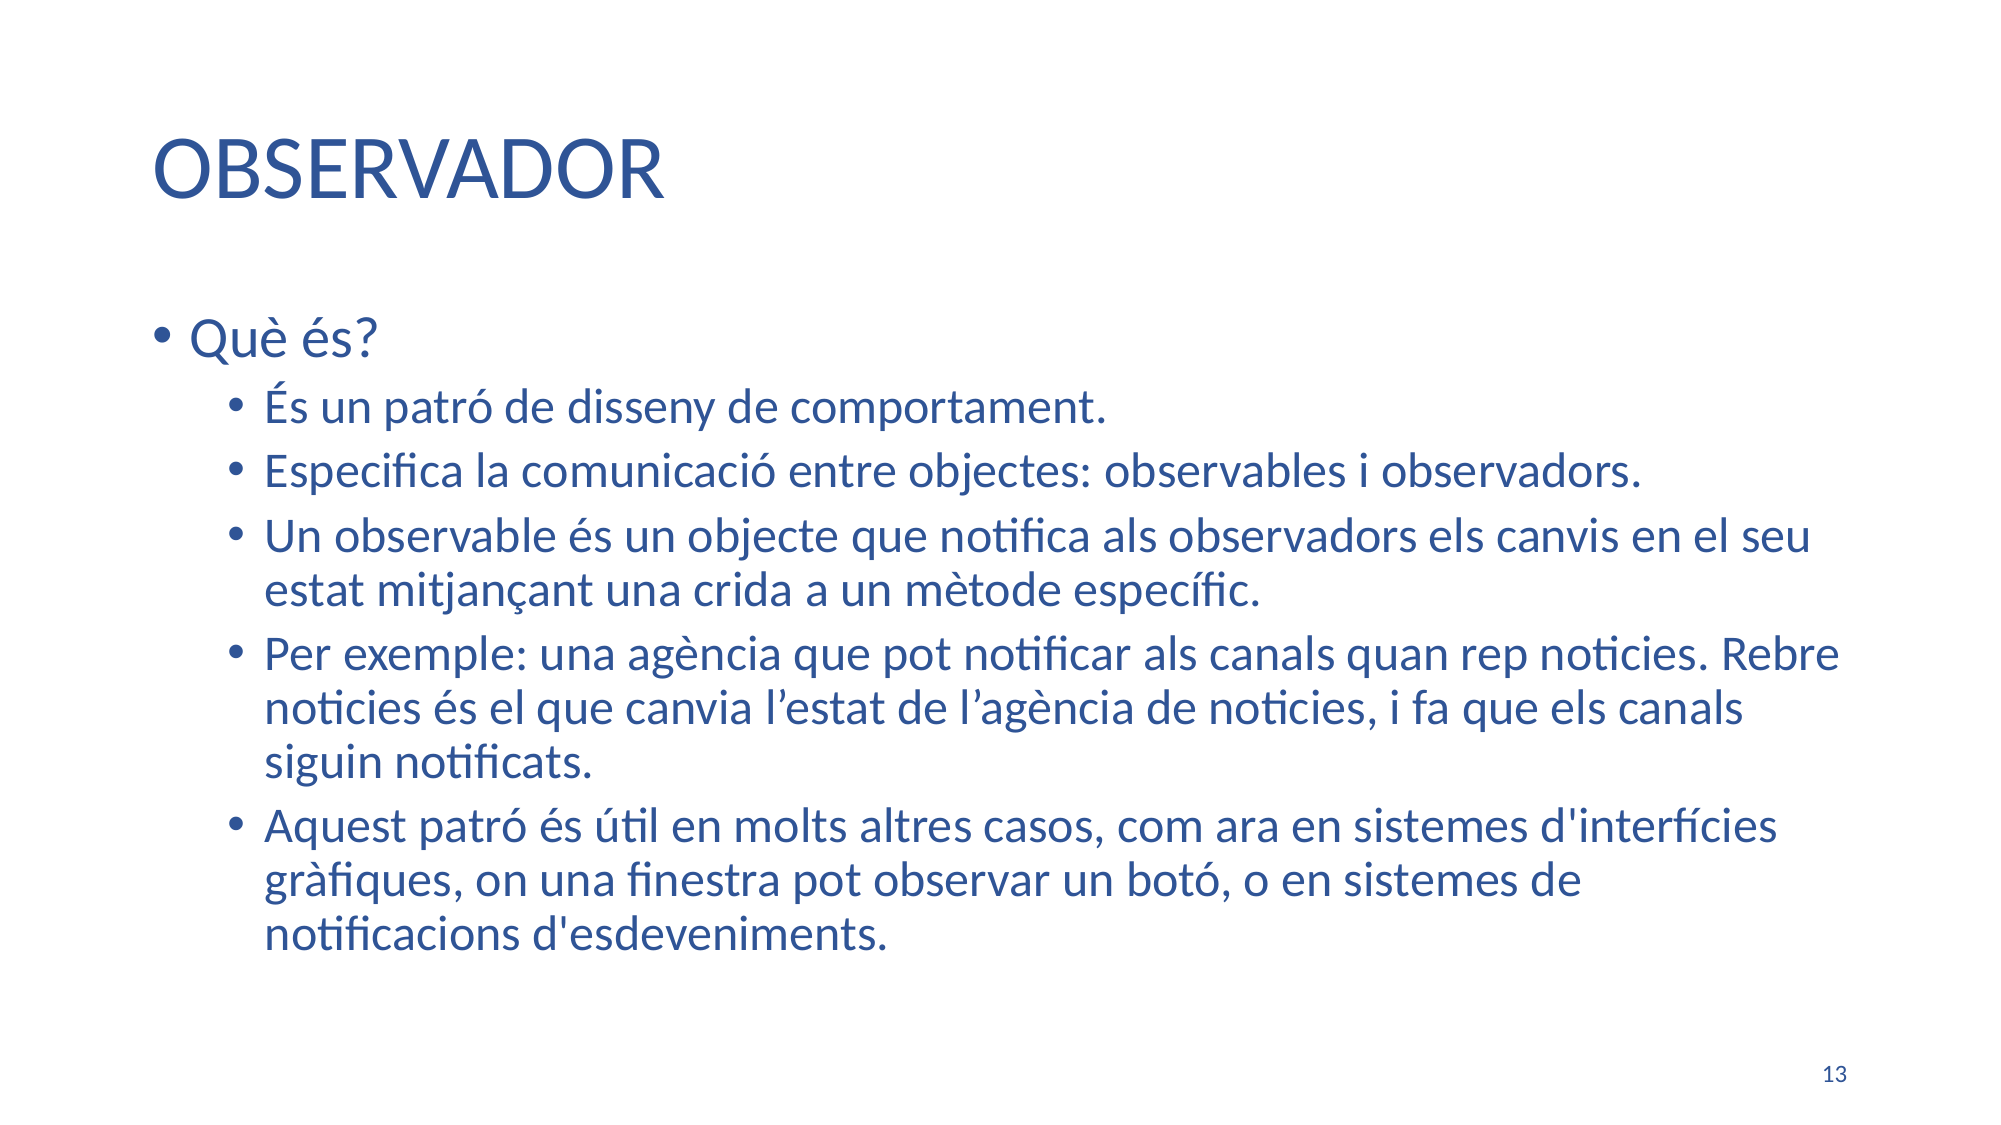

# OBSERVADOR
Què és?
És un patró de disseny de comportament.
Especifica la comunicació entre objectes: observables i observadors.
Un observable és un objecte que notifica als observadors els canvis en el seu estat mitjançant una crida a un mètode específic.
Per exemple: una agència que pot notificar als canals quan rep noticies. Rebre noticies és el que canvia l’estat de l’agència de noticies, i fa que els canals siguin notificats.
Aquest patró és útil en molts altres casos, com ara en sistemes d'interfícies gràfiques, on una finestra pot observar un botó, o en sistemes de notificacions d'esdeveniments.